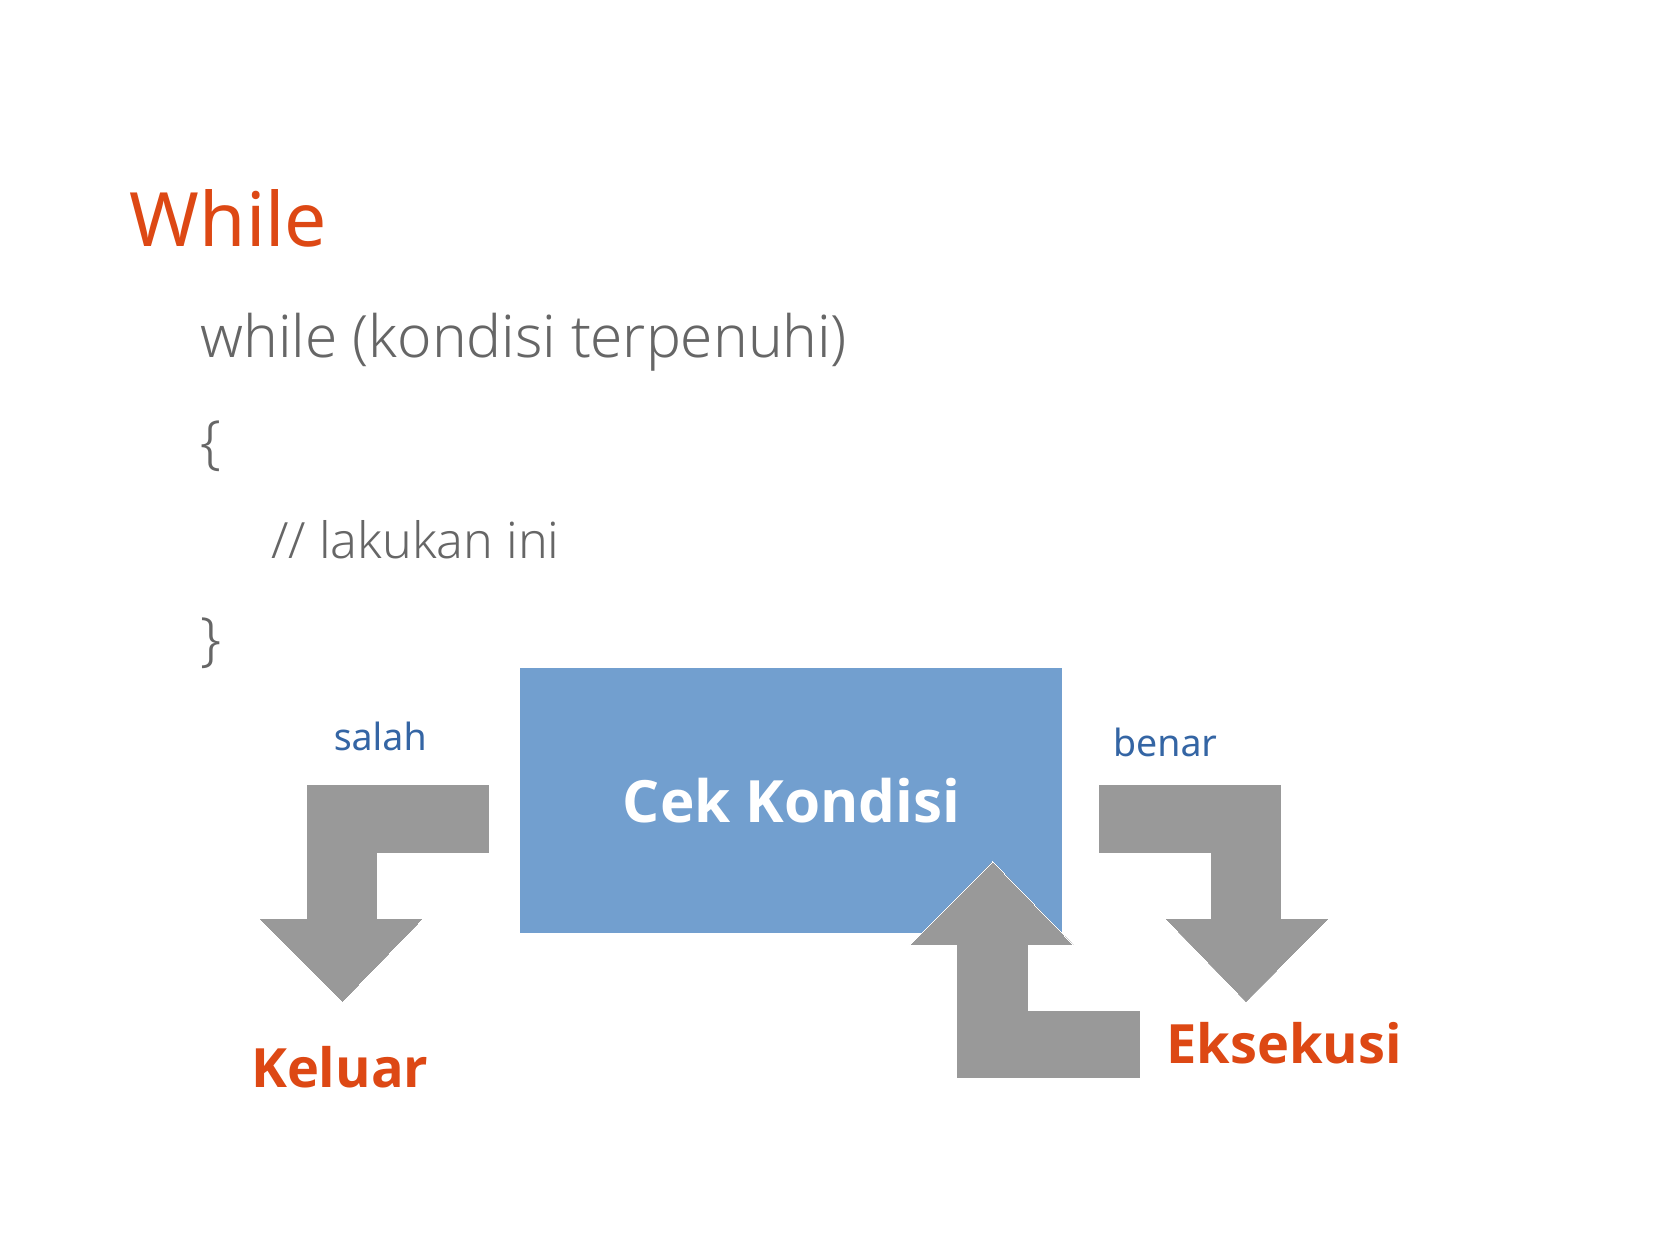

# While
while (kondisi terpenuhi)
{
// lakukan ini
}
Cek Kondisi
salah
benar
Eksekusi
Keluar